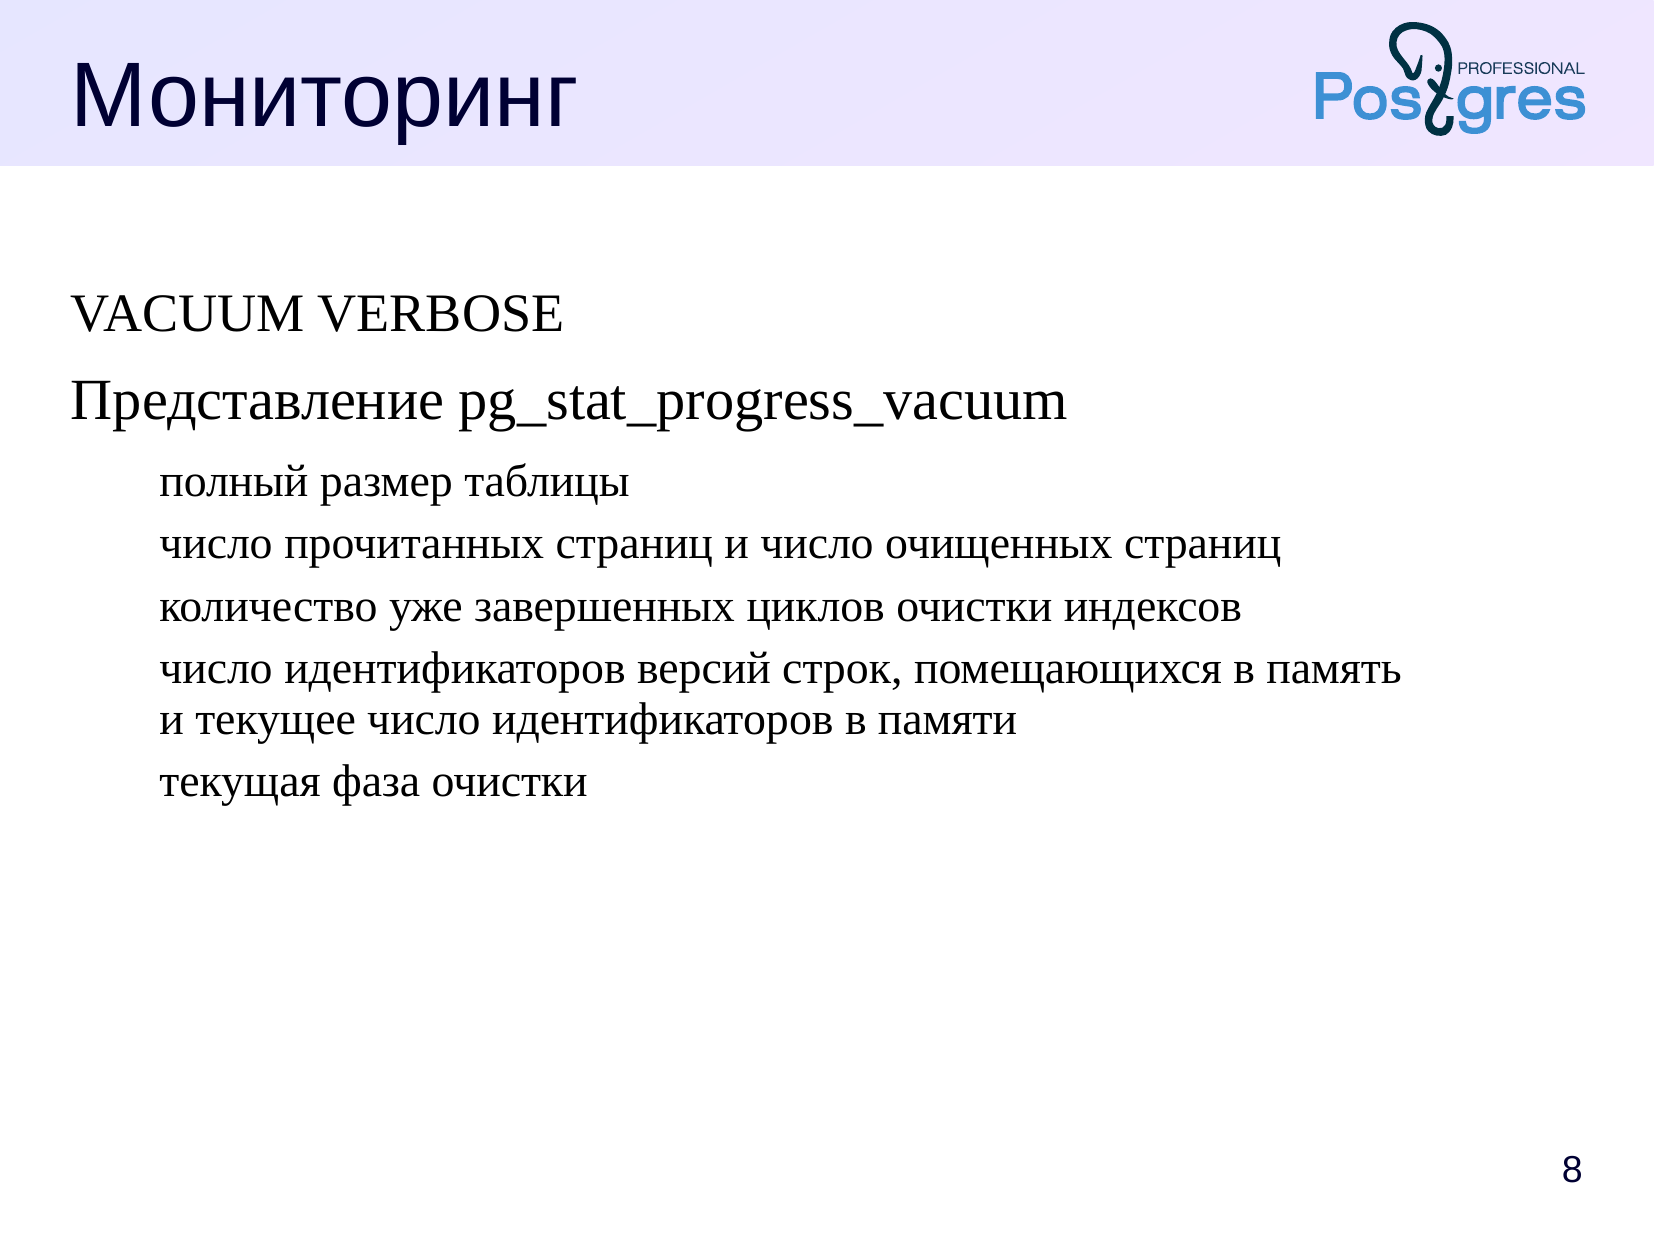

# Мониторинг
VACUUM VERBOSE
Представление pg_stat_progress_vacuum
полный размер таблицы
число прочитанных страниц и число очищенных страниц
количество уже завершенных циклов очистки индексов
число идентификаторов версий строк, помещающихся в память
и текущее число идентификаторов в памяти
текущая фаза очистки